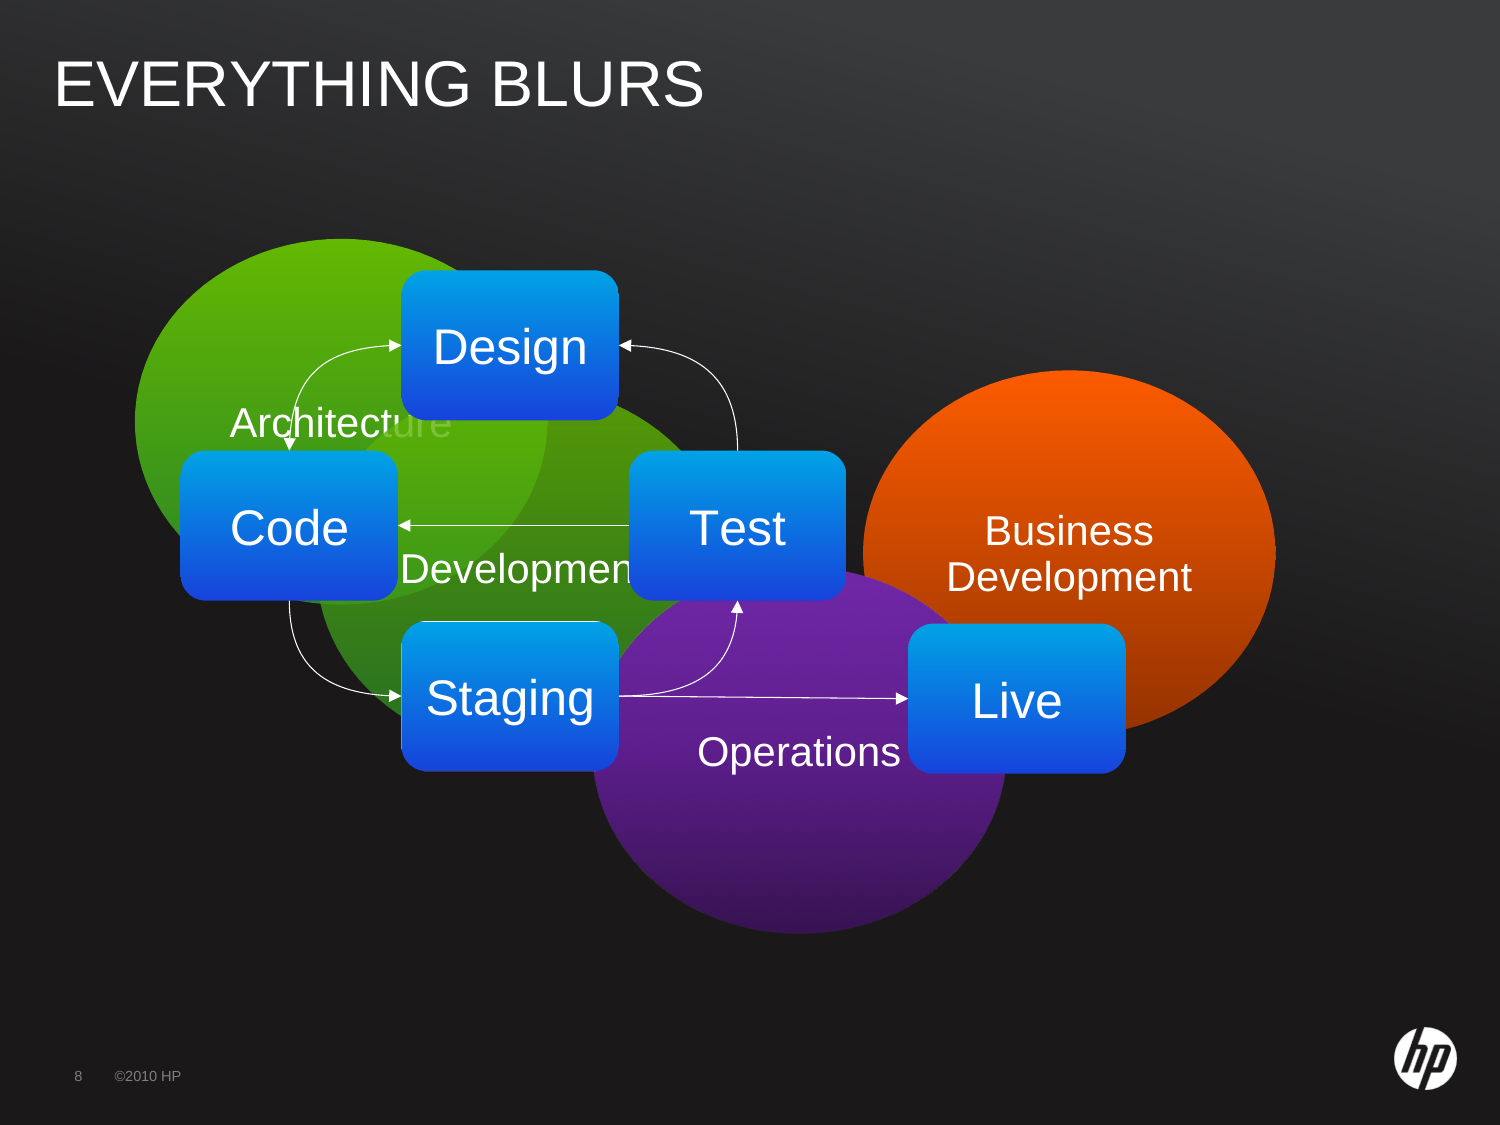

EVERYTHING BLURS
Architecture
Design
Business Development
Development
Code
Test
Operations
Staging
Live